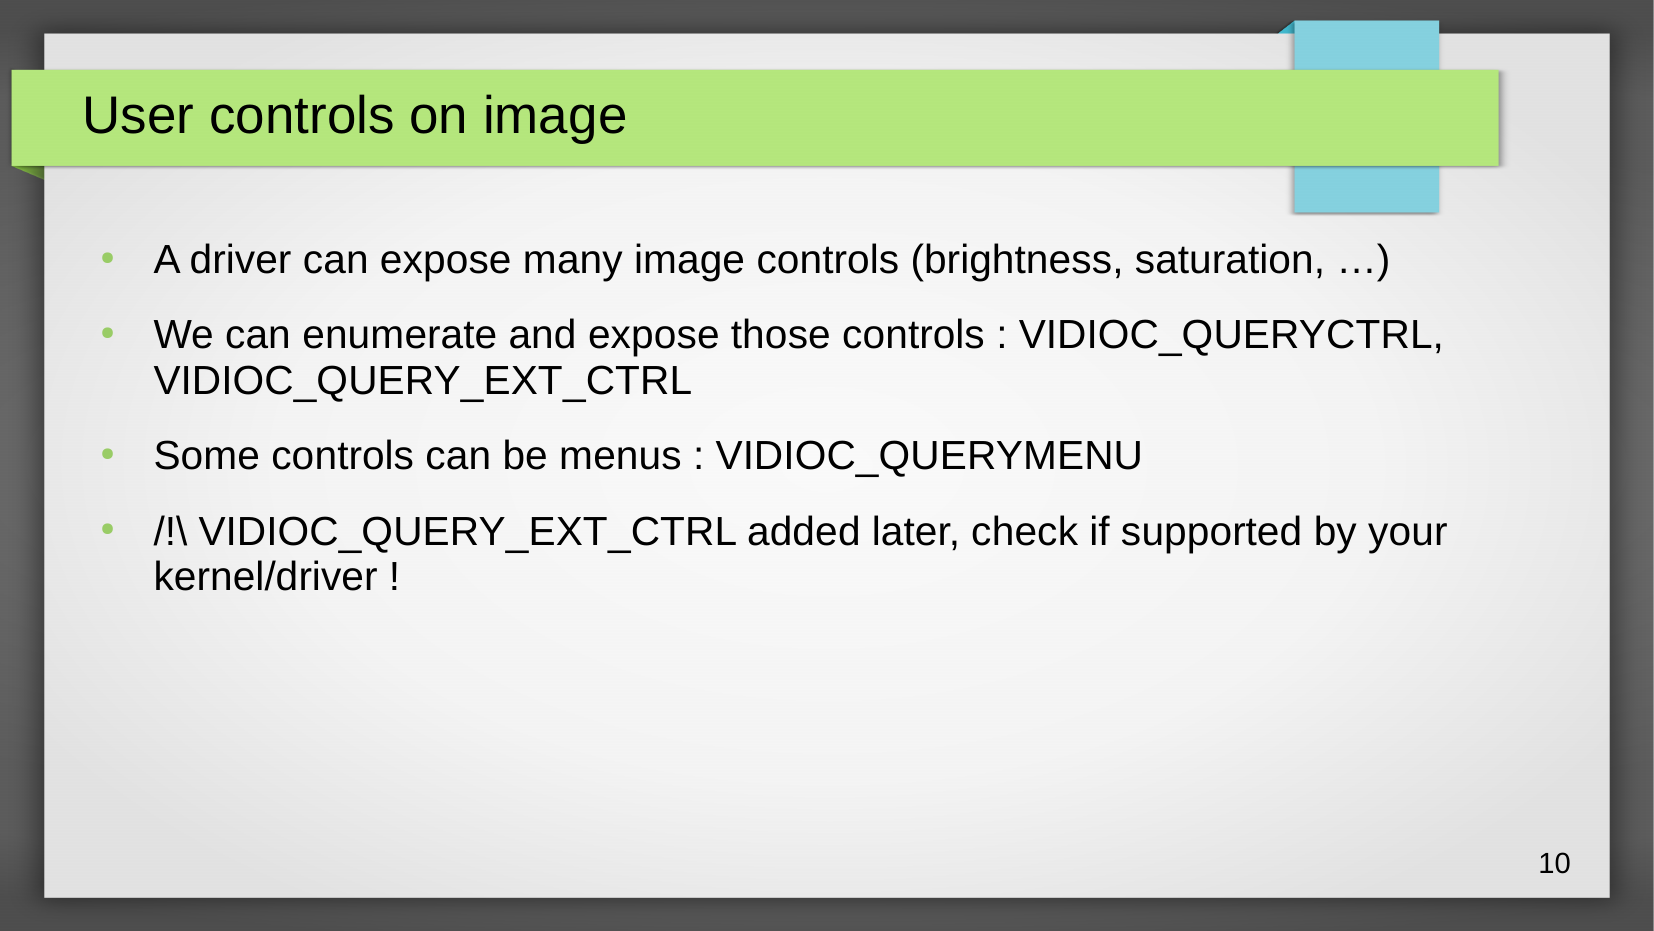

# User controls on image
A driver can expose many image controls (brightness, saturation, …)
We can enumerate and expose those controls : VIDIOC_QUERYCTRL, VIDIOC_QUERY_EXT_CTRL
Some controls can be menus : VIDIOC_QUERYMENU
/!\ VIDIOC_QUERY_EXT_CTRL added later, check if supported by your kernel/driver !
10